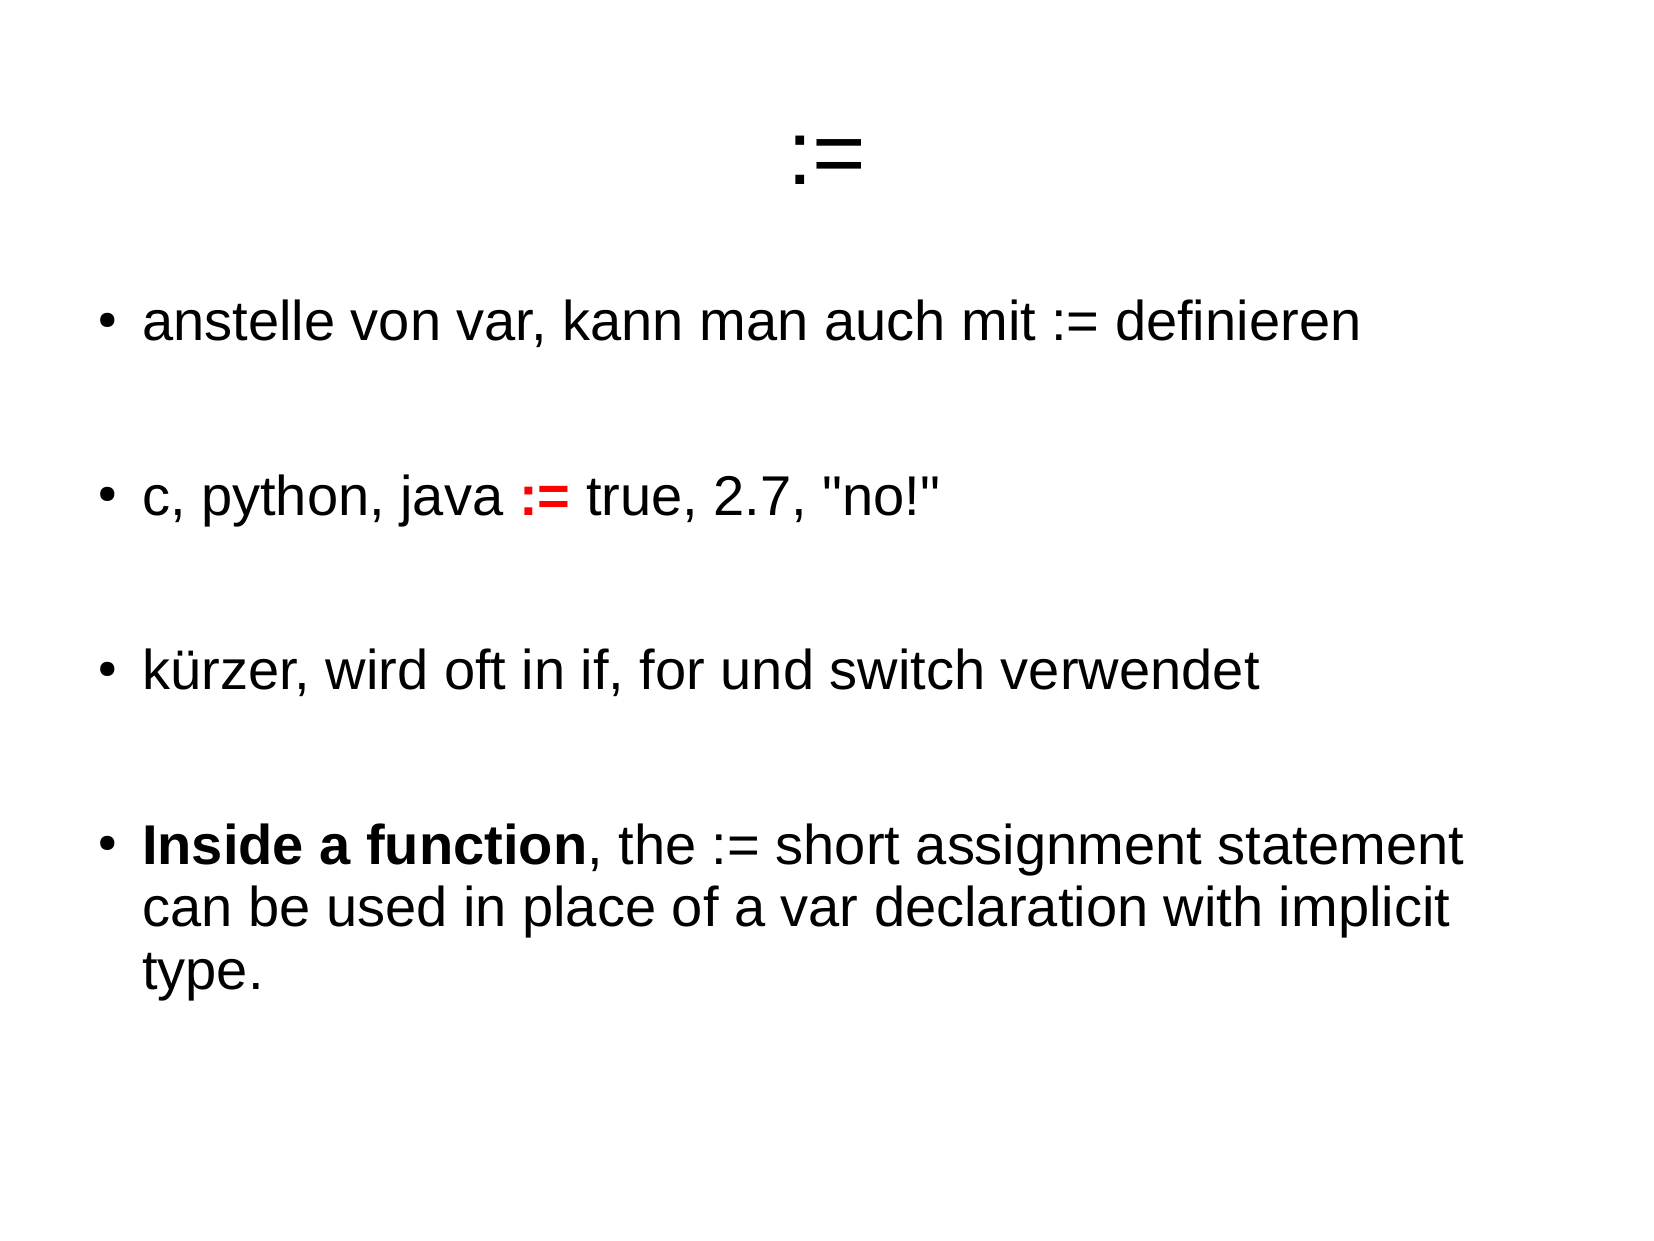

# :=
anstelle von var, kann man auch mit := definieren
c, python, java := true, 2.7, "no!"
kürzer, wird oft in if, for und switch verwendet
Inside a function, the := short assignment statement can be used in place of a var declaration with implicit type.